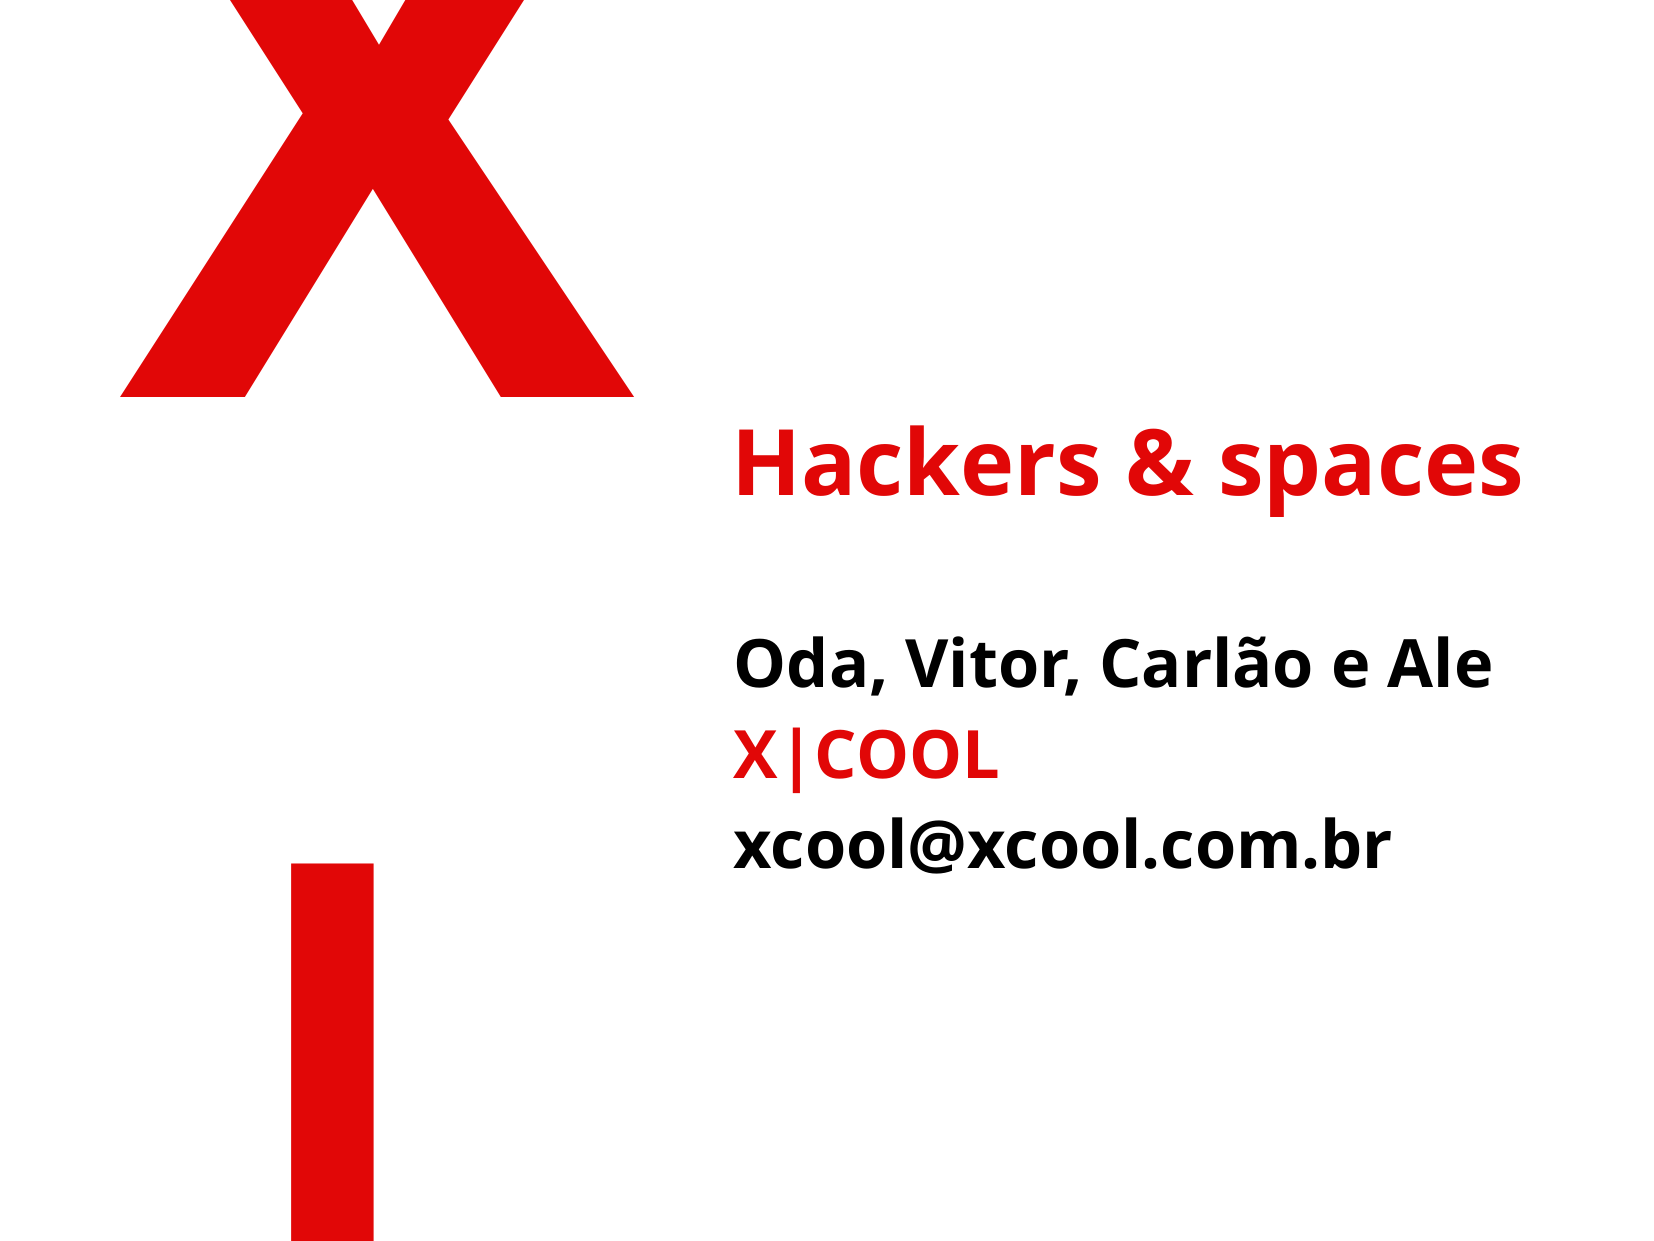

X|
# Hackers & spaces
Oda, Vitor, Carlão e Ale
X|COOL
xcool@xcool.com.br